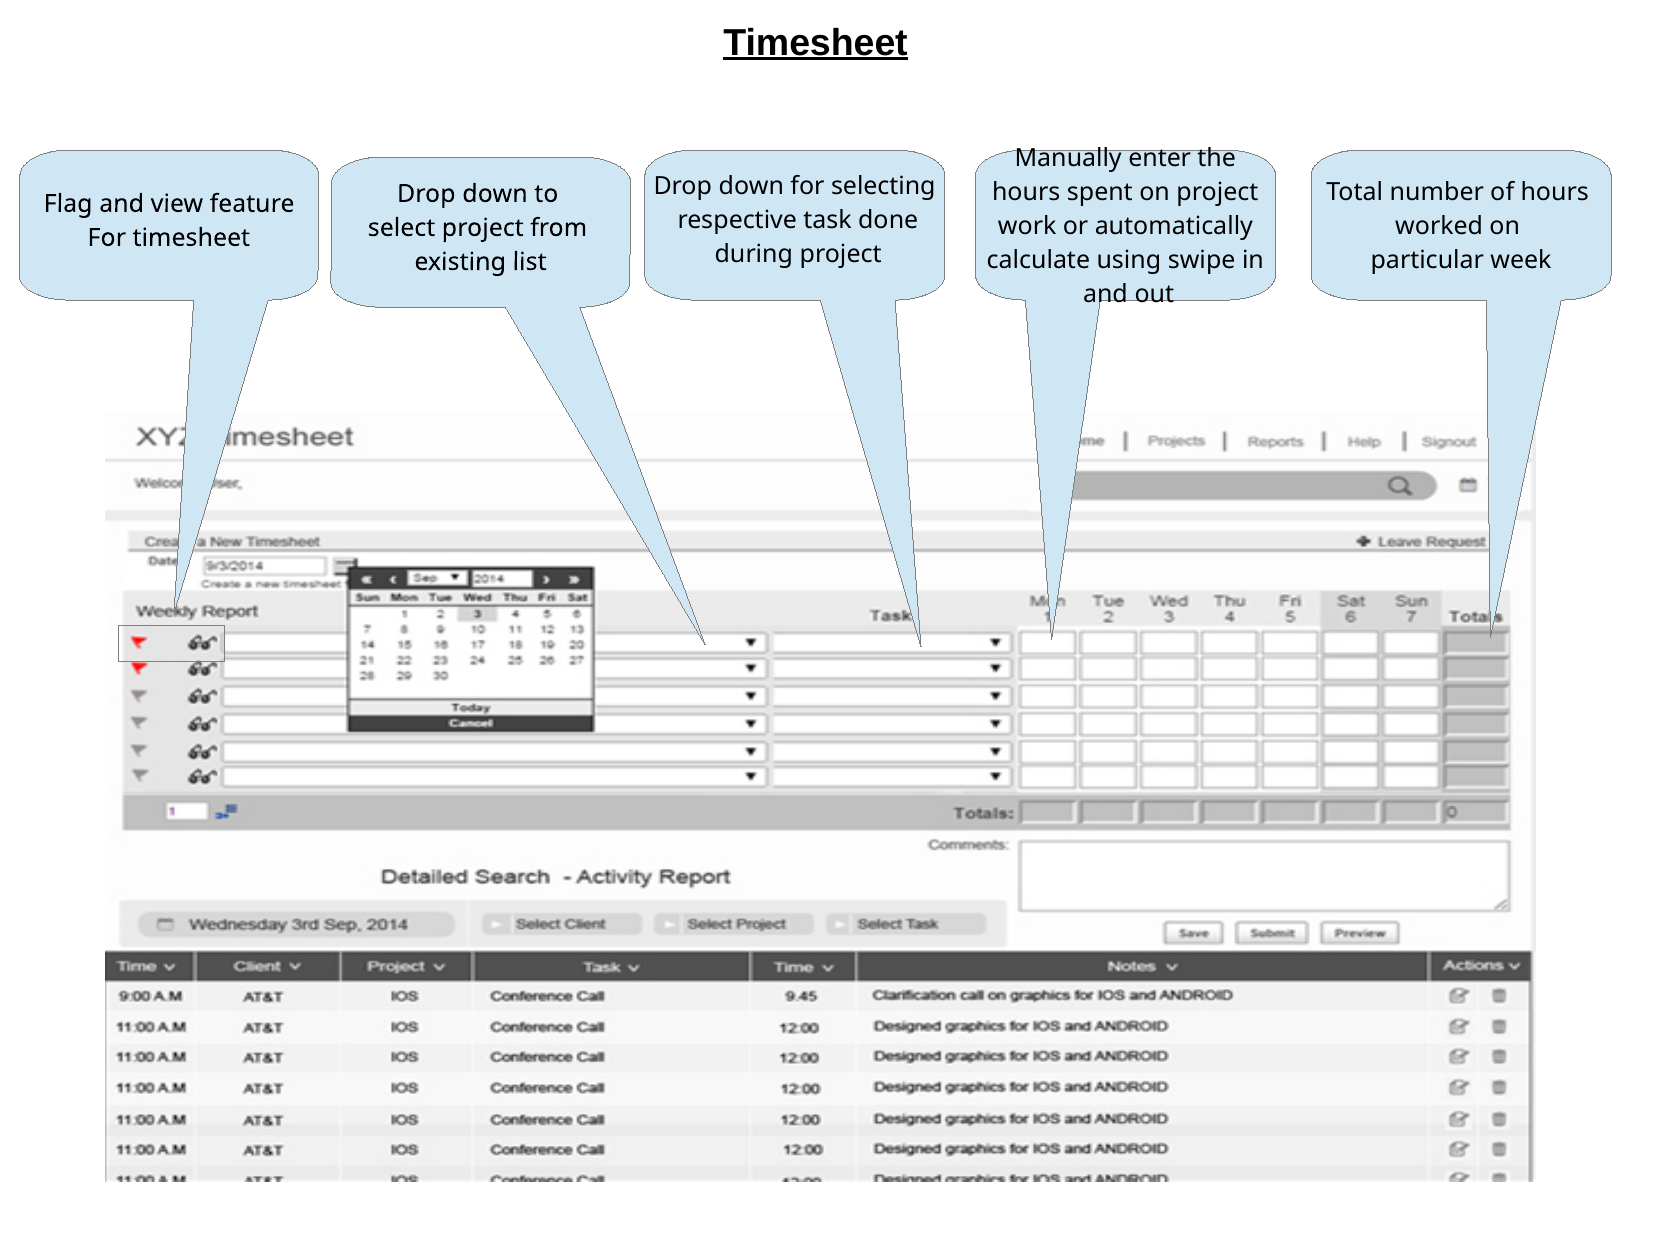

Timesheet
Flag and view feature
For timesheet
Drop down for selecting
 respective task done
 during project
Manually enter the
 hours spent on project
work or automatically
calculate using swipe in
 and out
Total number of hours
worked on
particular week
Drop down to
select project from
existing list